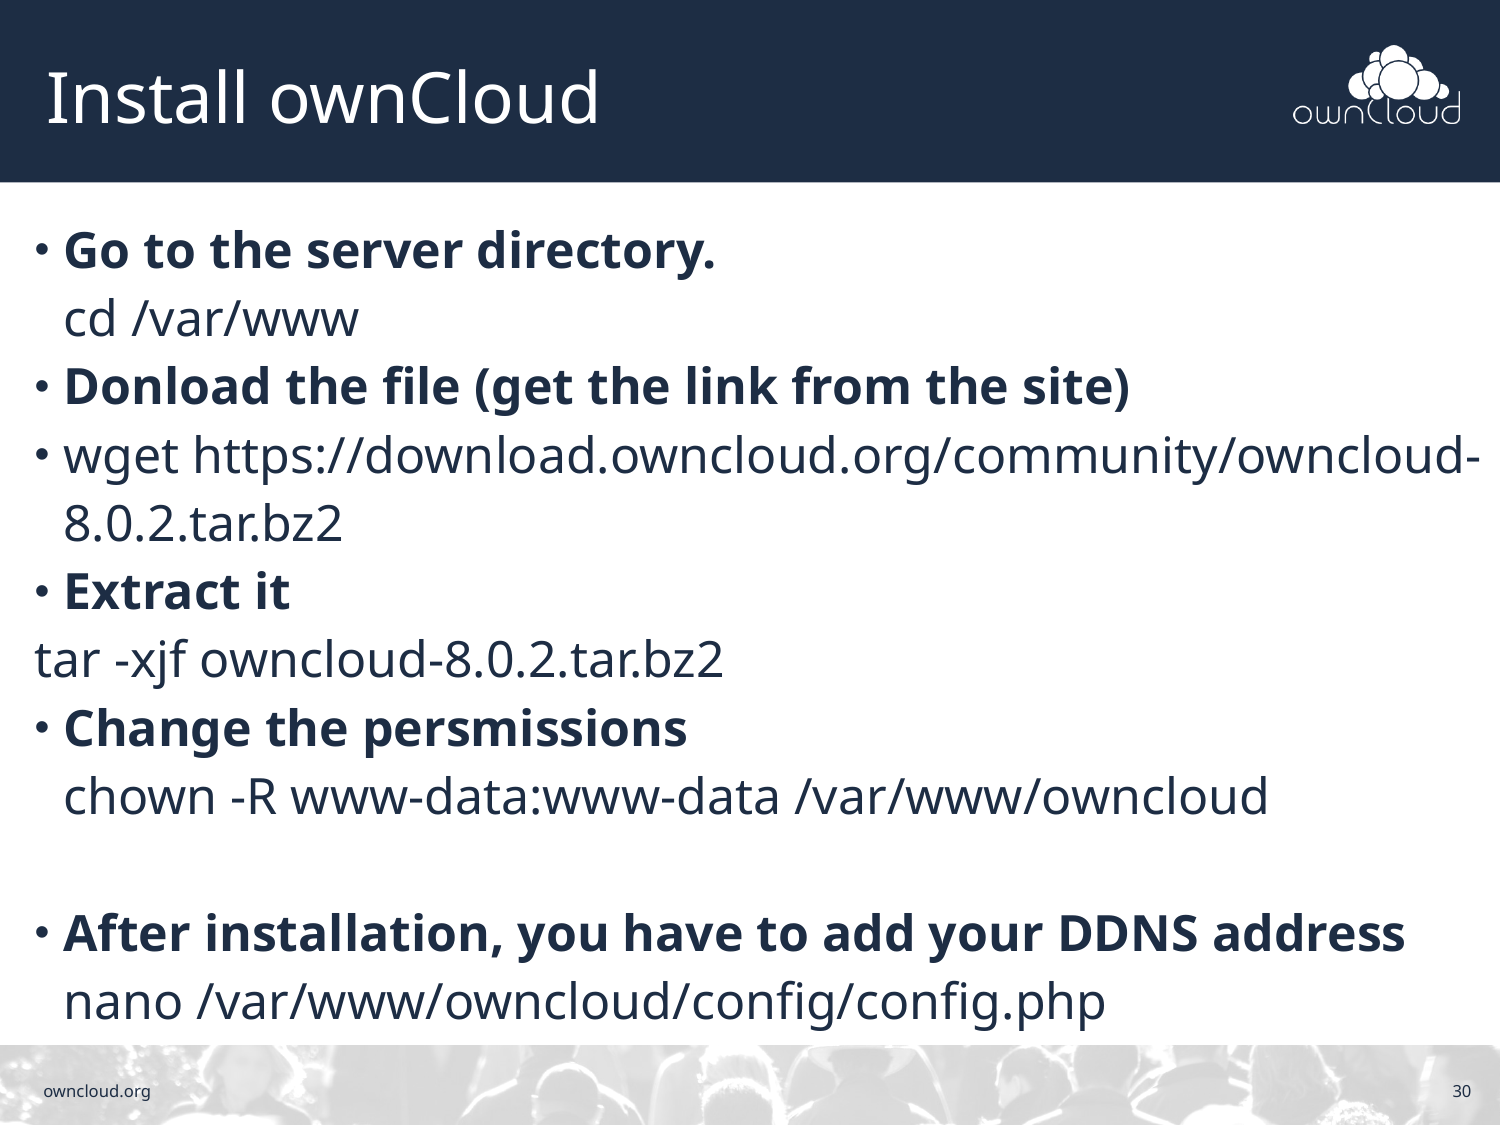

# Install ownCloud
Go to the server directory.
cd /var/www
Donload the file (get the link from the site)
wget https://download.owncloud.org/community/owncloud-8.0.2.tar.bz2
Extract it
tar -xjf owncloud-8.0.2.tar.bz2
Change the persmissions
chown -R www-data:www-data /var/www/owncloud
After installation, you have to add your DDNS address
nano /var/www/owncloud/config/config.php